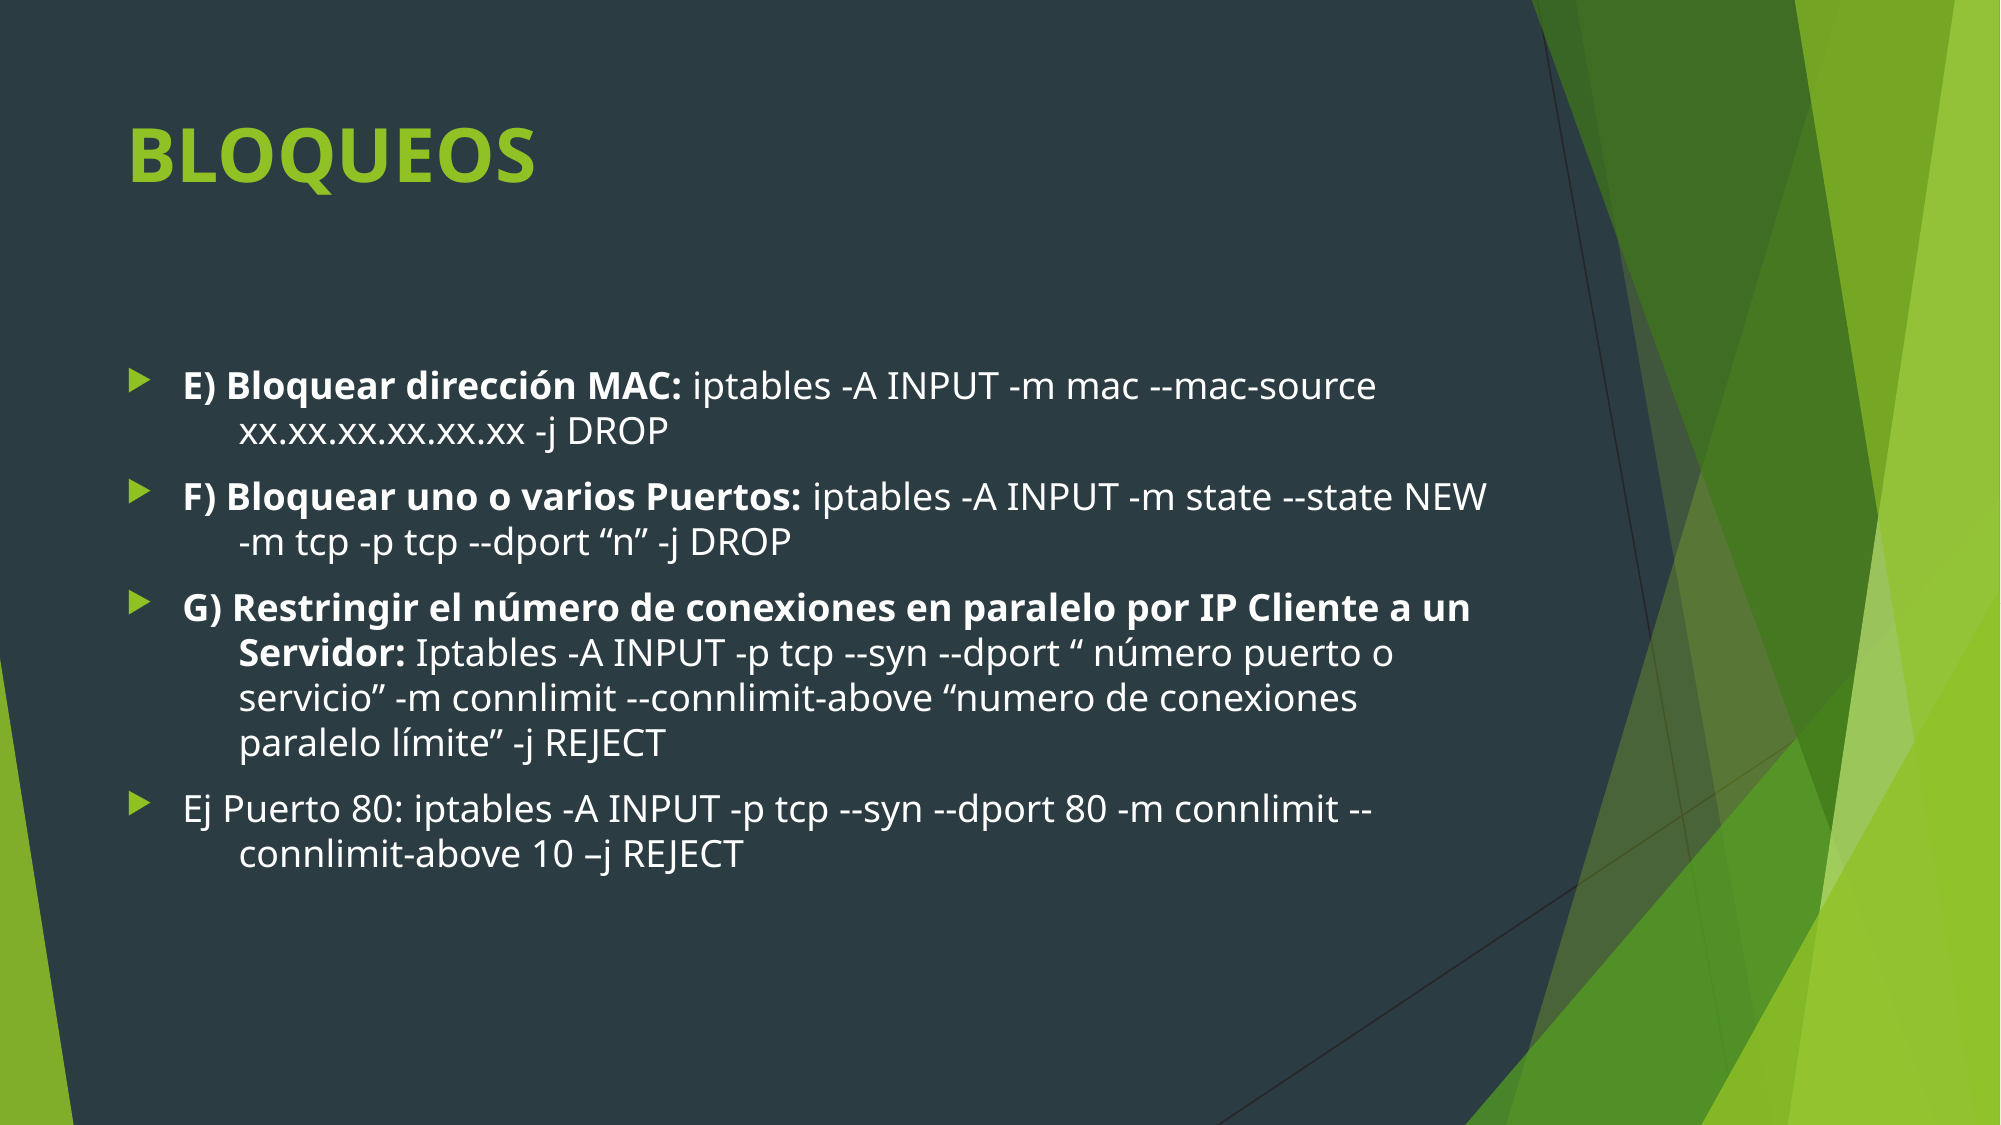

# BLOQUEOS
E) Bloquear dirección MAC: iptables -A INPUT -m mac --mac-source xx.xx.xx.xx.xx.xx -j DROP
F) Bloquear uno o varios Puertos: iptables -A INPUT -m state --state NEW -m tcp -p tcp --dport “n” -j DROP
G) Restringir el número de conexiones en paralelo por IP Cliente a un Servidor: Iptables -A INPUT -p tcp --syn --dport “ número puerto o servicio” -m connlimit --connlimit-above “numero de conexiones paralelo límite” -j REJECT
Ej Puerto 80: iptables -A INPUT -p tcp --syn --dport 80 -m connlimit --connlimit-above 10 –j REJECT